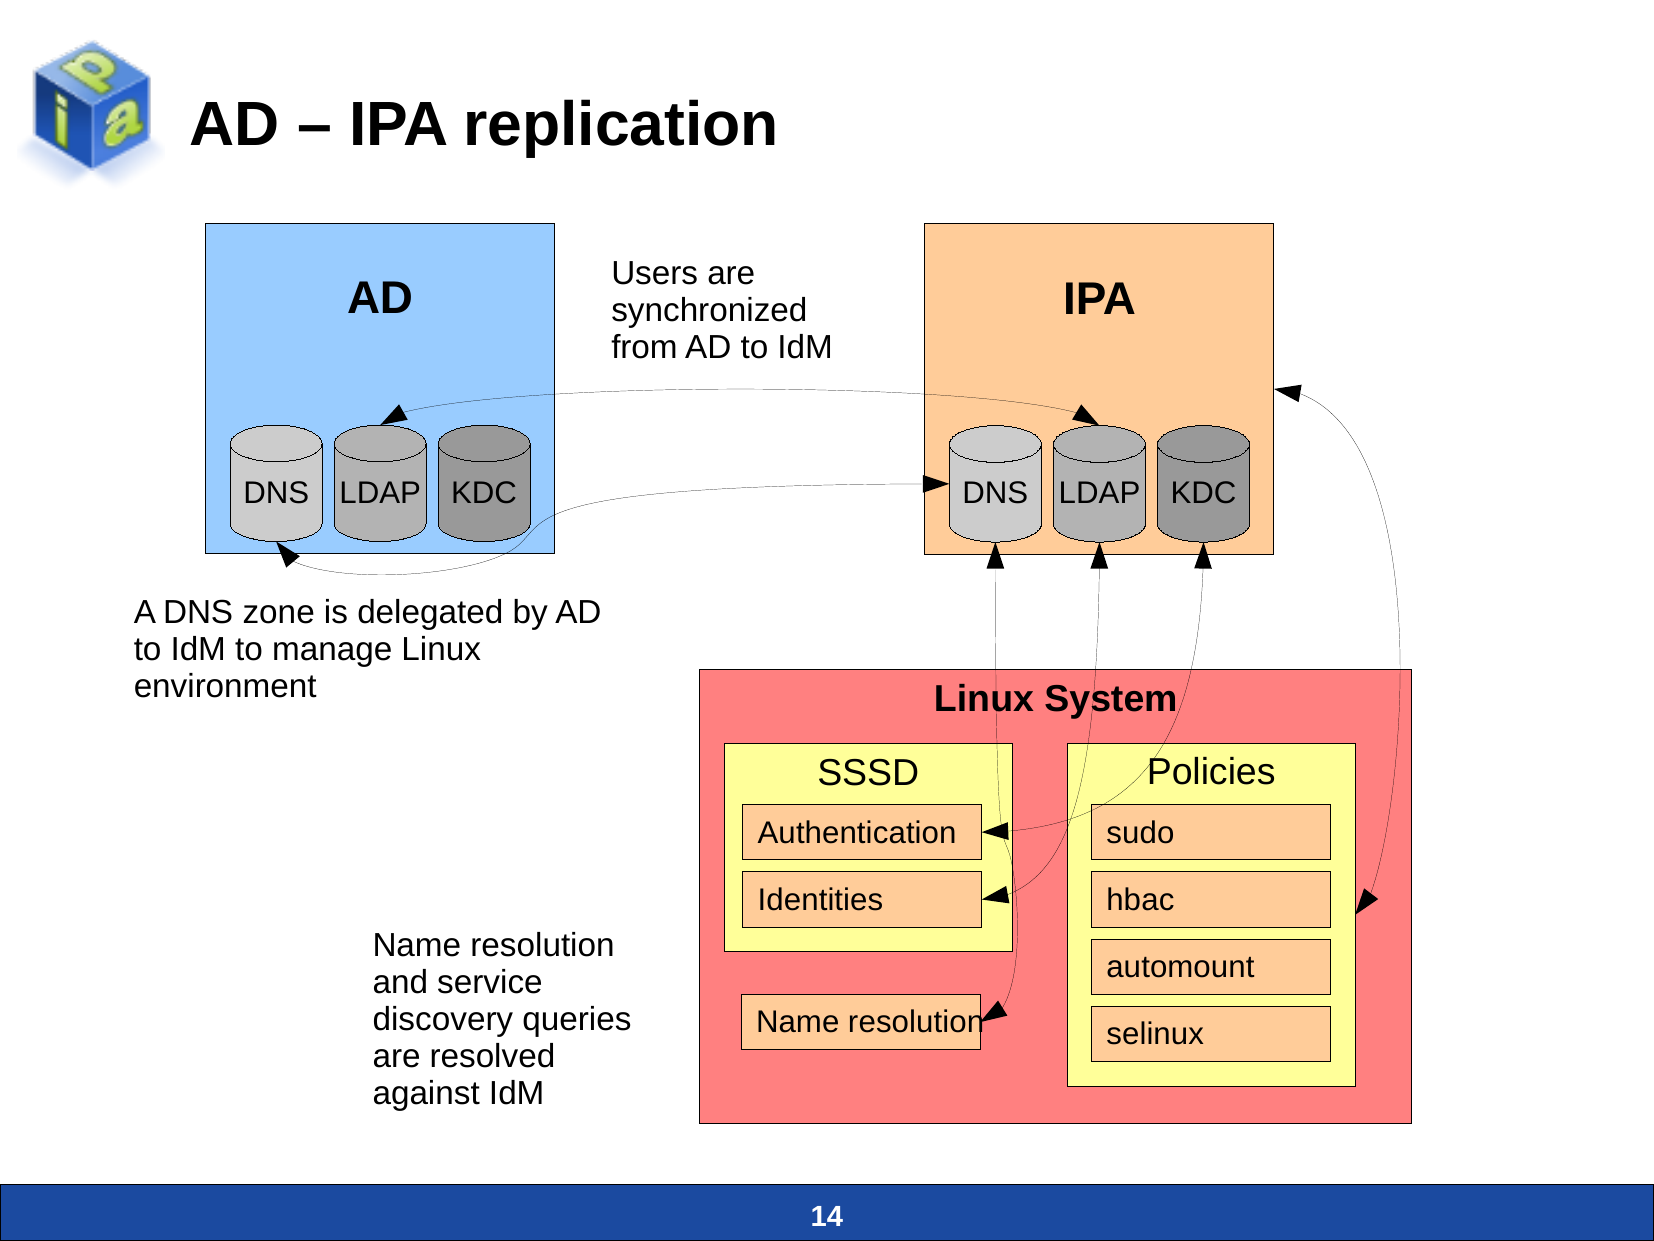

# AD – IPA replication
AD
IPA
Users are
synchronized
from AD to IdM
DNS
LDAP
KDC
DNS
LDAP
KDC
A DNS zone is delegated by AD
to IdM to manage Linux
environment
Linux System
SSSD
Policies
Authentication
sudo
Identities
hbac
Name resolution
and service discovery queries are resolved against IdM
automount
Name resolution
selinux
14